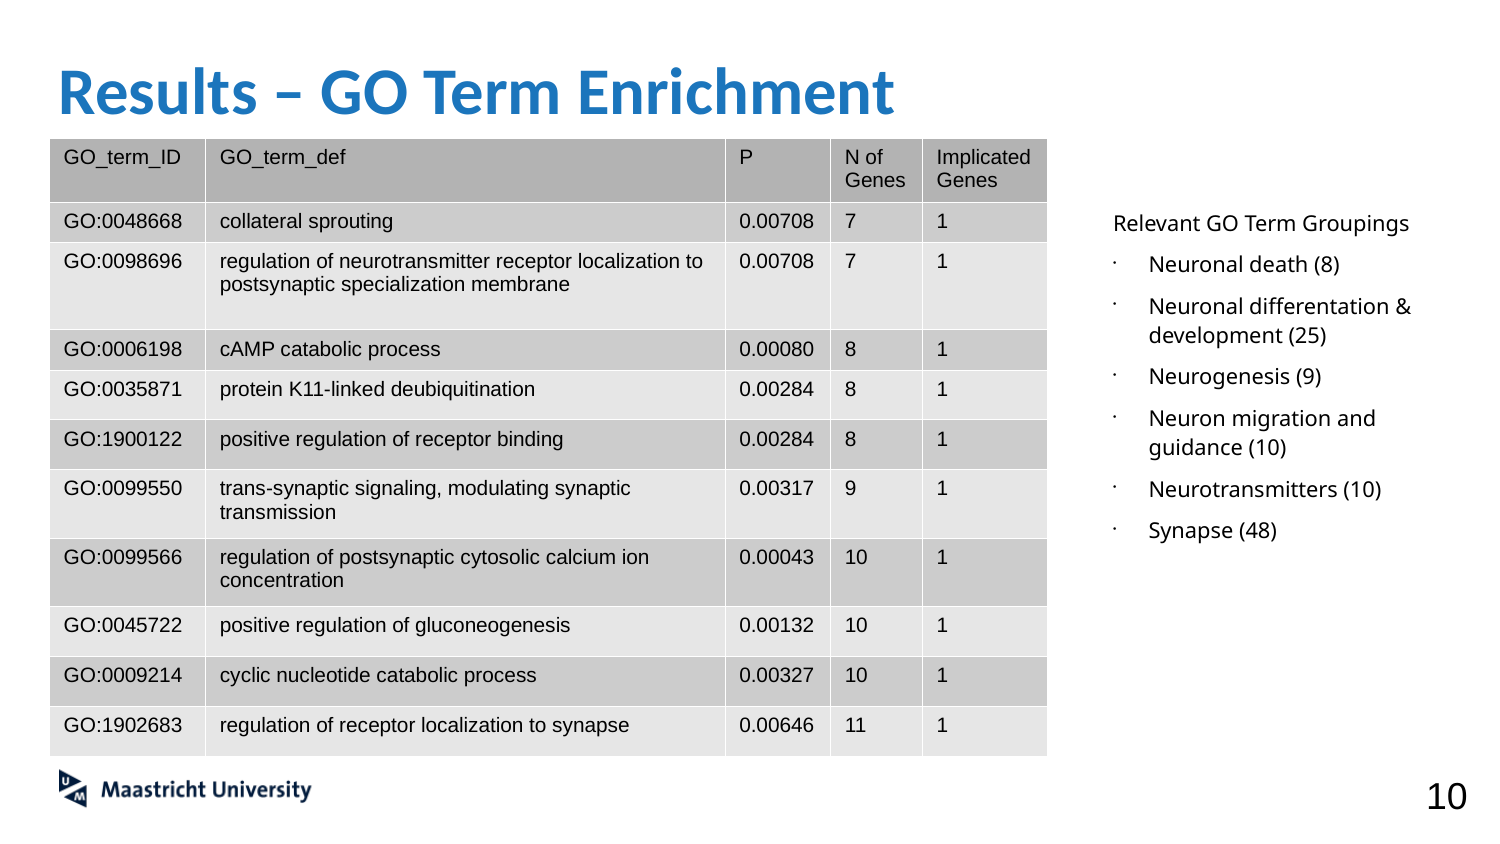

# Results – GO Term Enrichment
| GO\_term\_ID | GO\_term\_def | P | N of Genes | Implicated Genes |
| --- | --- | --- | --- | --- |
| GO:0048668 | collateral sprouting | 0.00708 | 7 | 1 |
| GO:0098696 | regulation of neurotransmitter receptor localization to postsynaptic specialization membrane | 0.00708 | 7 | 1 |
| GO:0006198 | cAMP catabolic process | 0.00080 | 8 | 1 |
| GO:0035871 | protein K11-linked deubiquitination | 0.00284 | 8 | 1 |
| GO:1900122 | positive regulation of receptor binding | 0.00284 | 8 | 1 |
| GO:0099550 | trans-synaptic signaling, modulating synaptic transmission | 0.00317 | 9 | 1 |
| GO:0099566 | regulation of postsynaptic cytosolic calcium ion concentration | 0.00043 | 10 | 1 |
| GO:0045722 | positive regulation of gluconeogenesis | 0.00132 | 10 | 1 |
| GO:0009214 | cyclic nucleotide catabolic process | 0.00327 | 10 | 1 |
| GO:1902683 | regulation of receptor localization to synapse | 0.00646 | 11 | 1 |
Relevant GO Term Groupings
Neuronal death (8)
Neuronal differentation & development (25)
Neurogenesis (9)
Neuron migration and guidance (10)
Neurotransmitters (10)
Synapse (48)